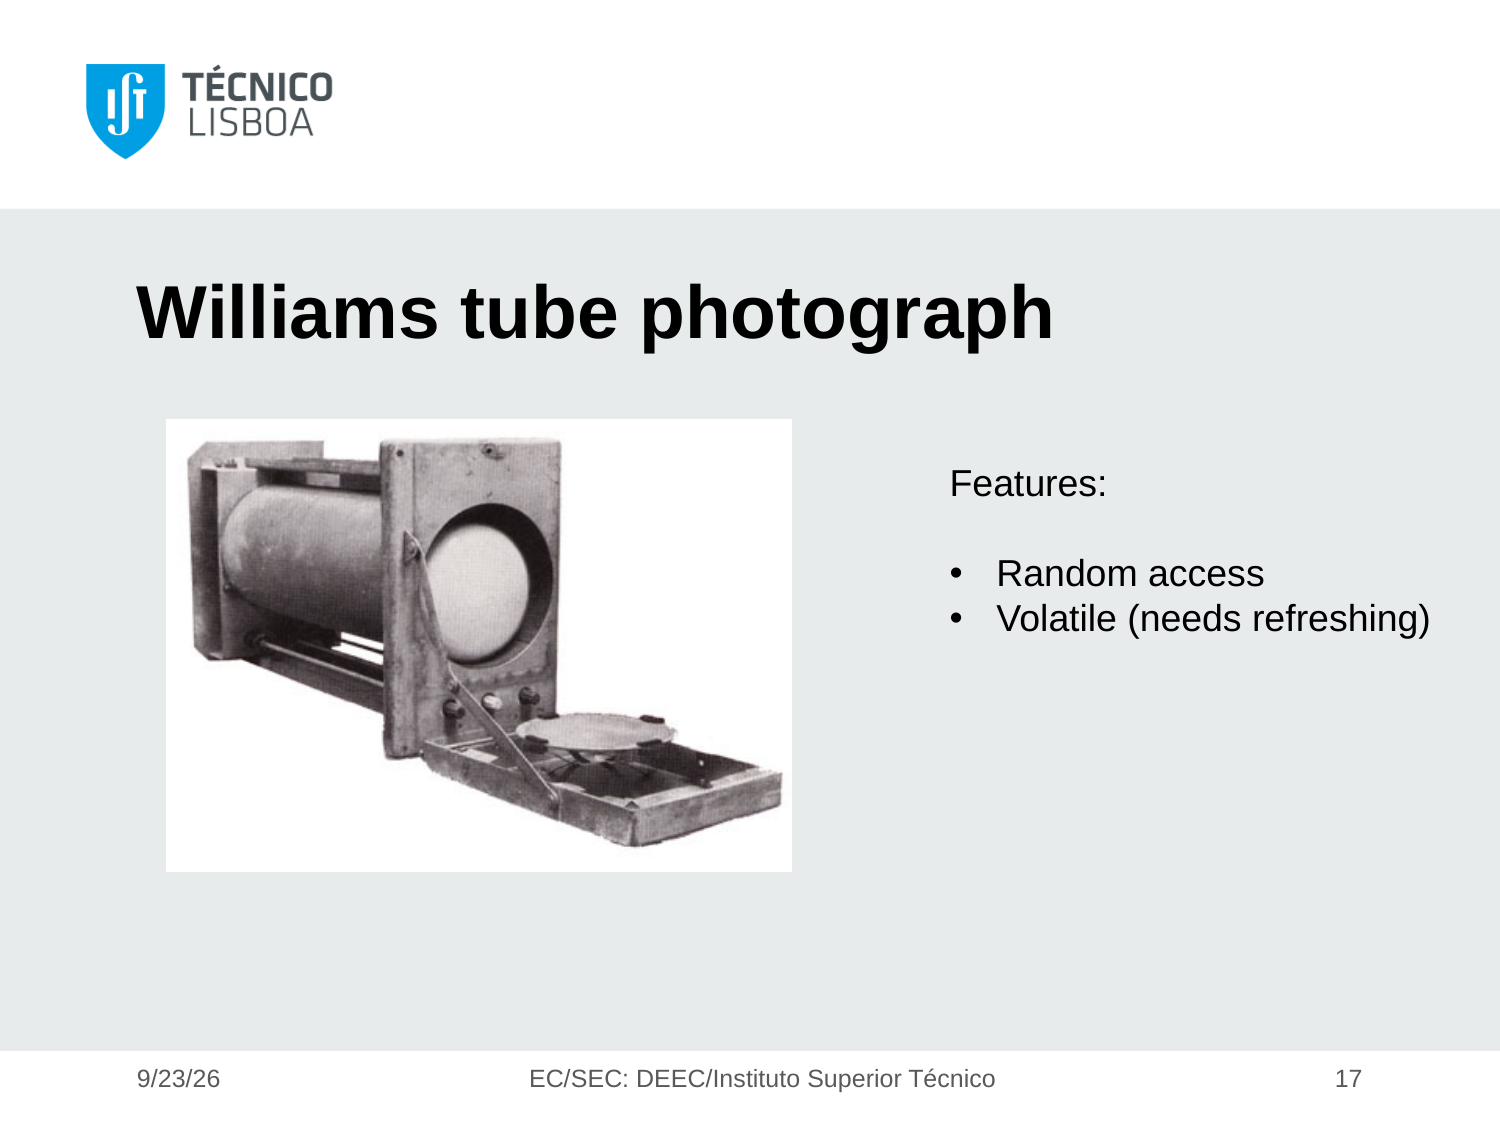

# Williams tube photograph
Features:
Random access
Volatile (needs refreshing)
EC/SEC: DEEC/Instituto Superior Técnico